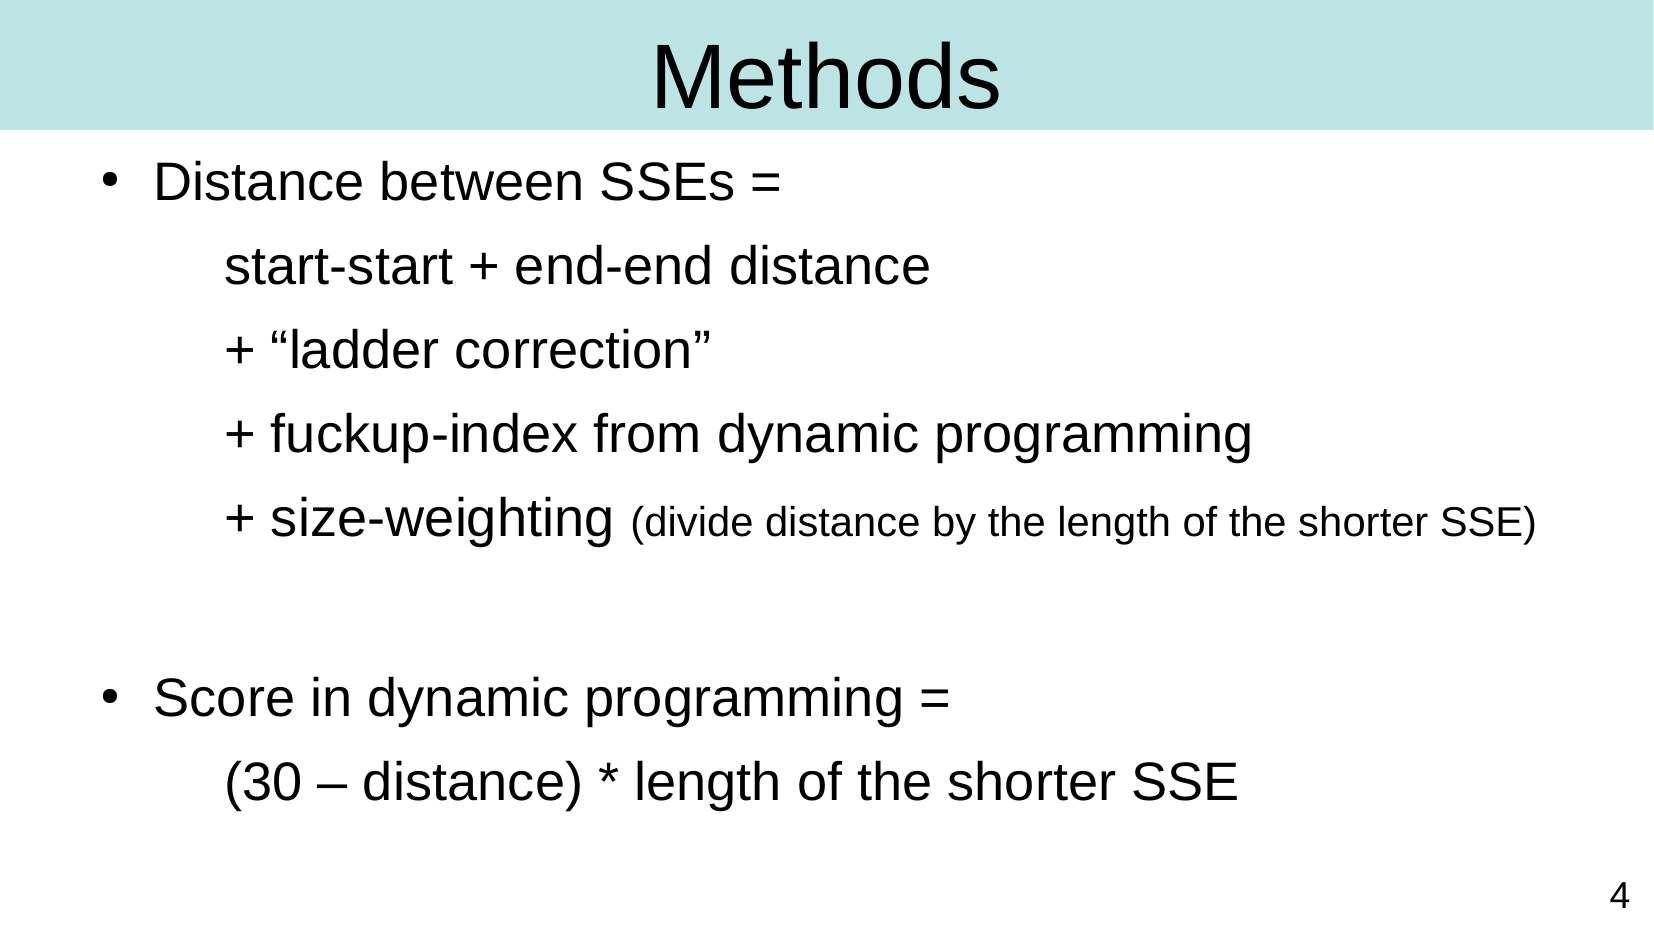

# Methods
Distance between SSEs =
start-start + end-end distance
+ “ladder correction”
+ fuckup-index from dynamic programming
+ size-weighting (divide distance by the length of the shorter SSE)
Score in dynamic programming =
(30 – distance) * length of the shorter SSE